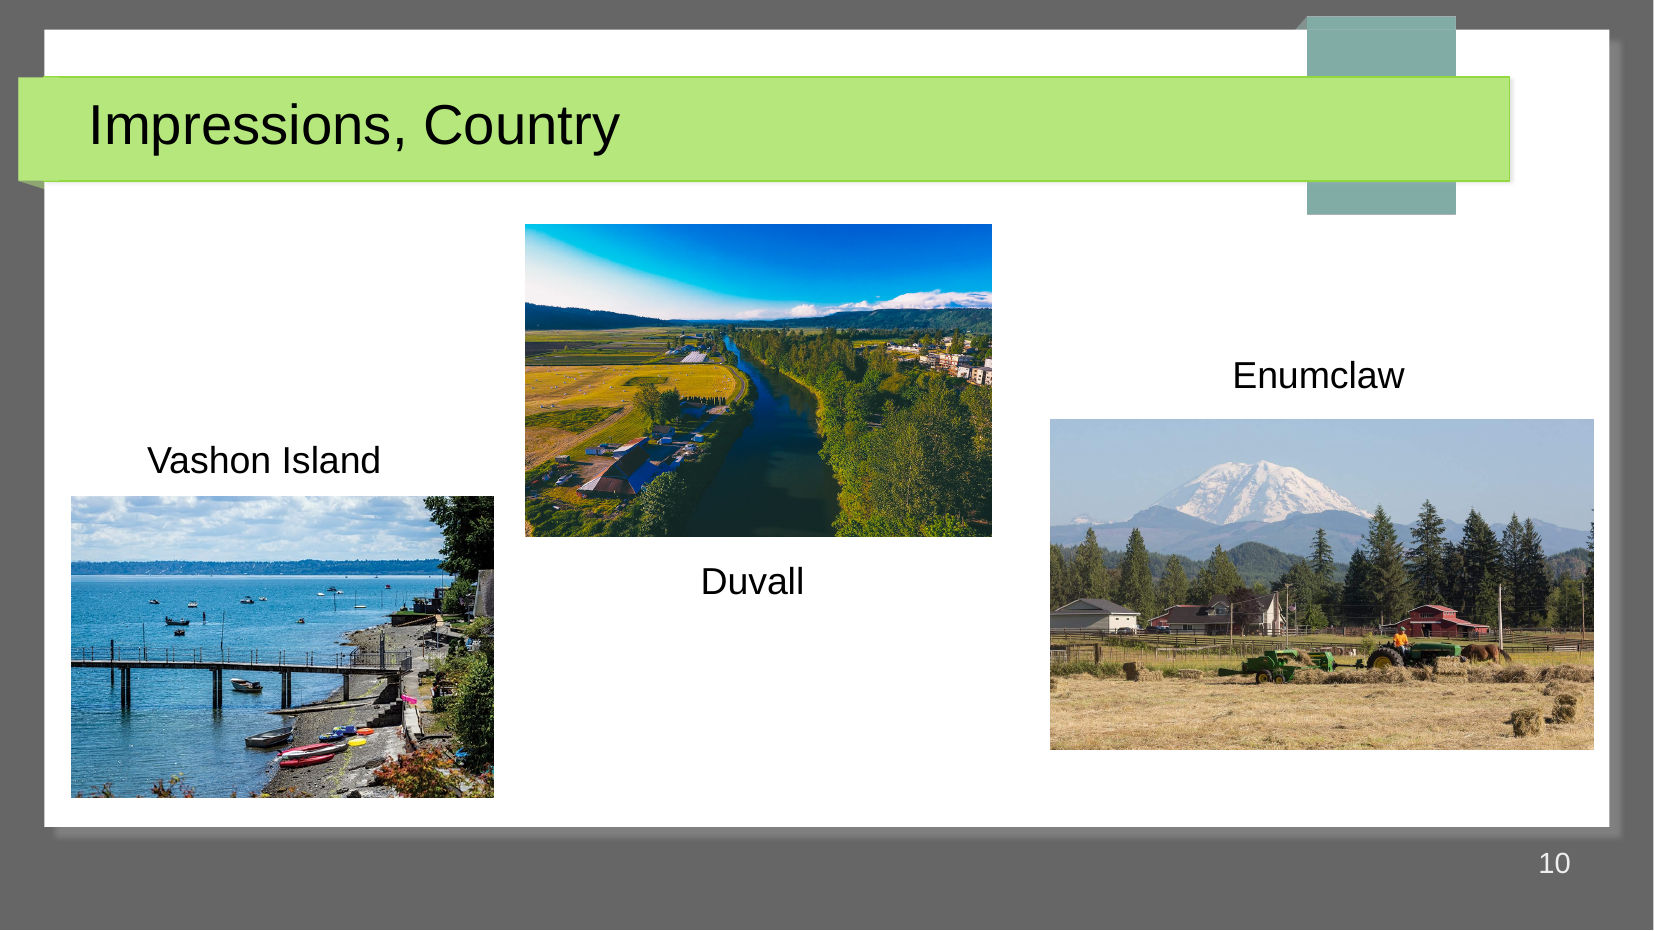

# Impressions, Country
Enumclaw
Vashon Island
Duvall
10